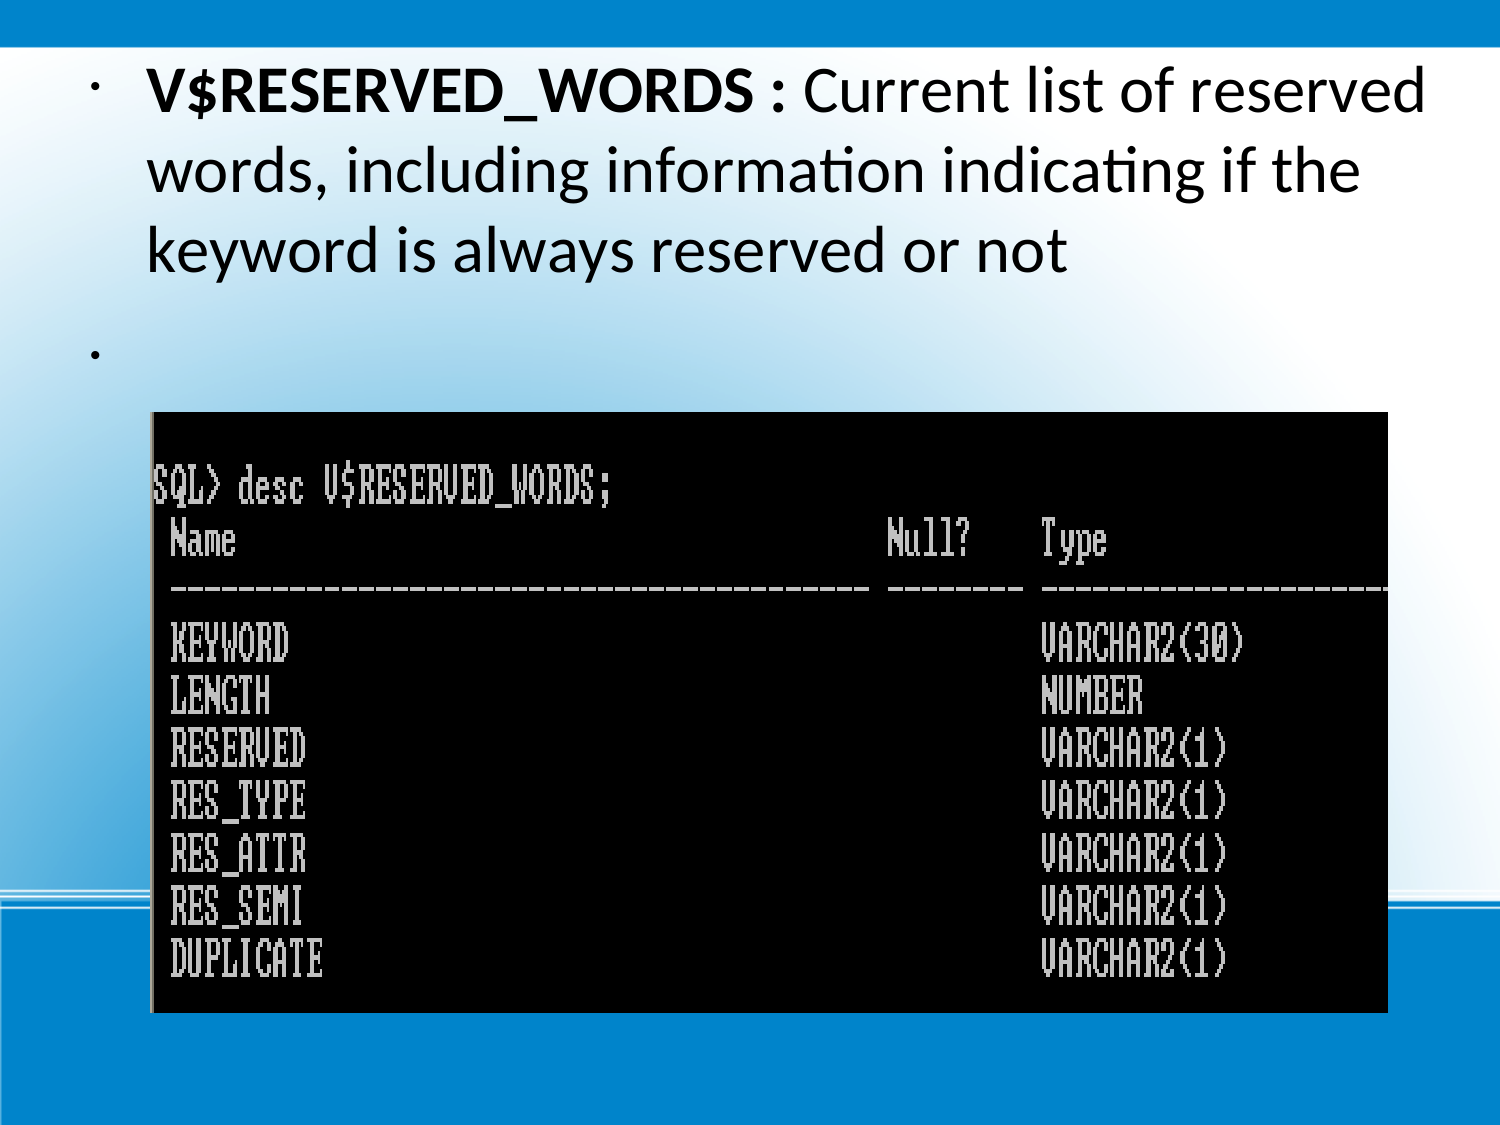

# V$RESERVED_WORDS : Current list of reserved words, including information indicating if the keyword is always reserved or not